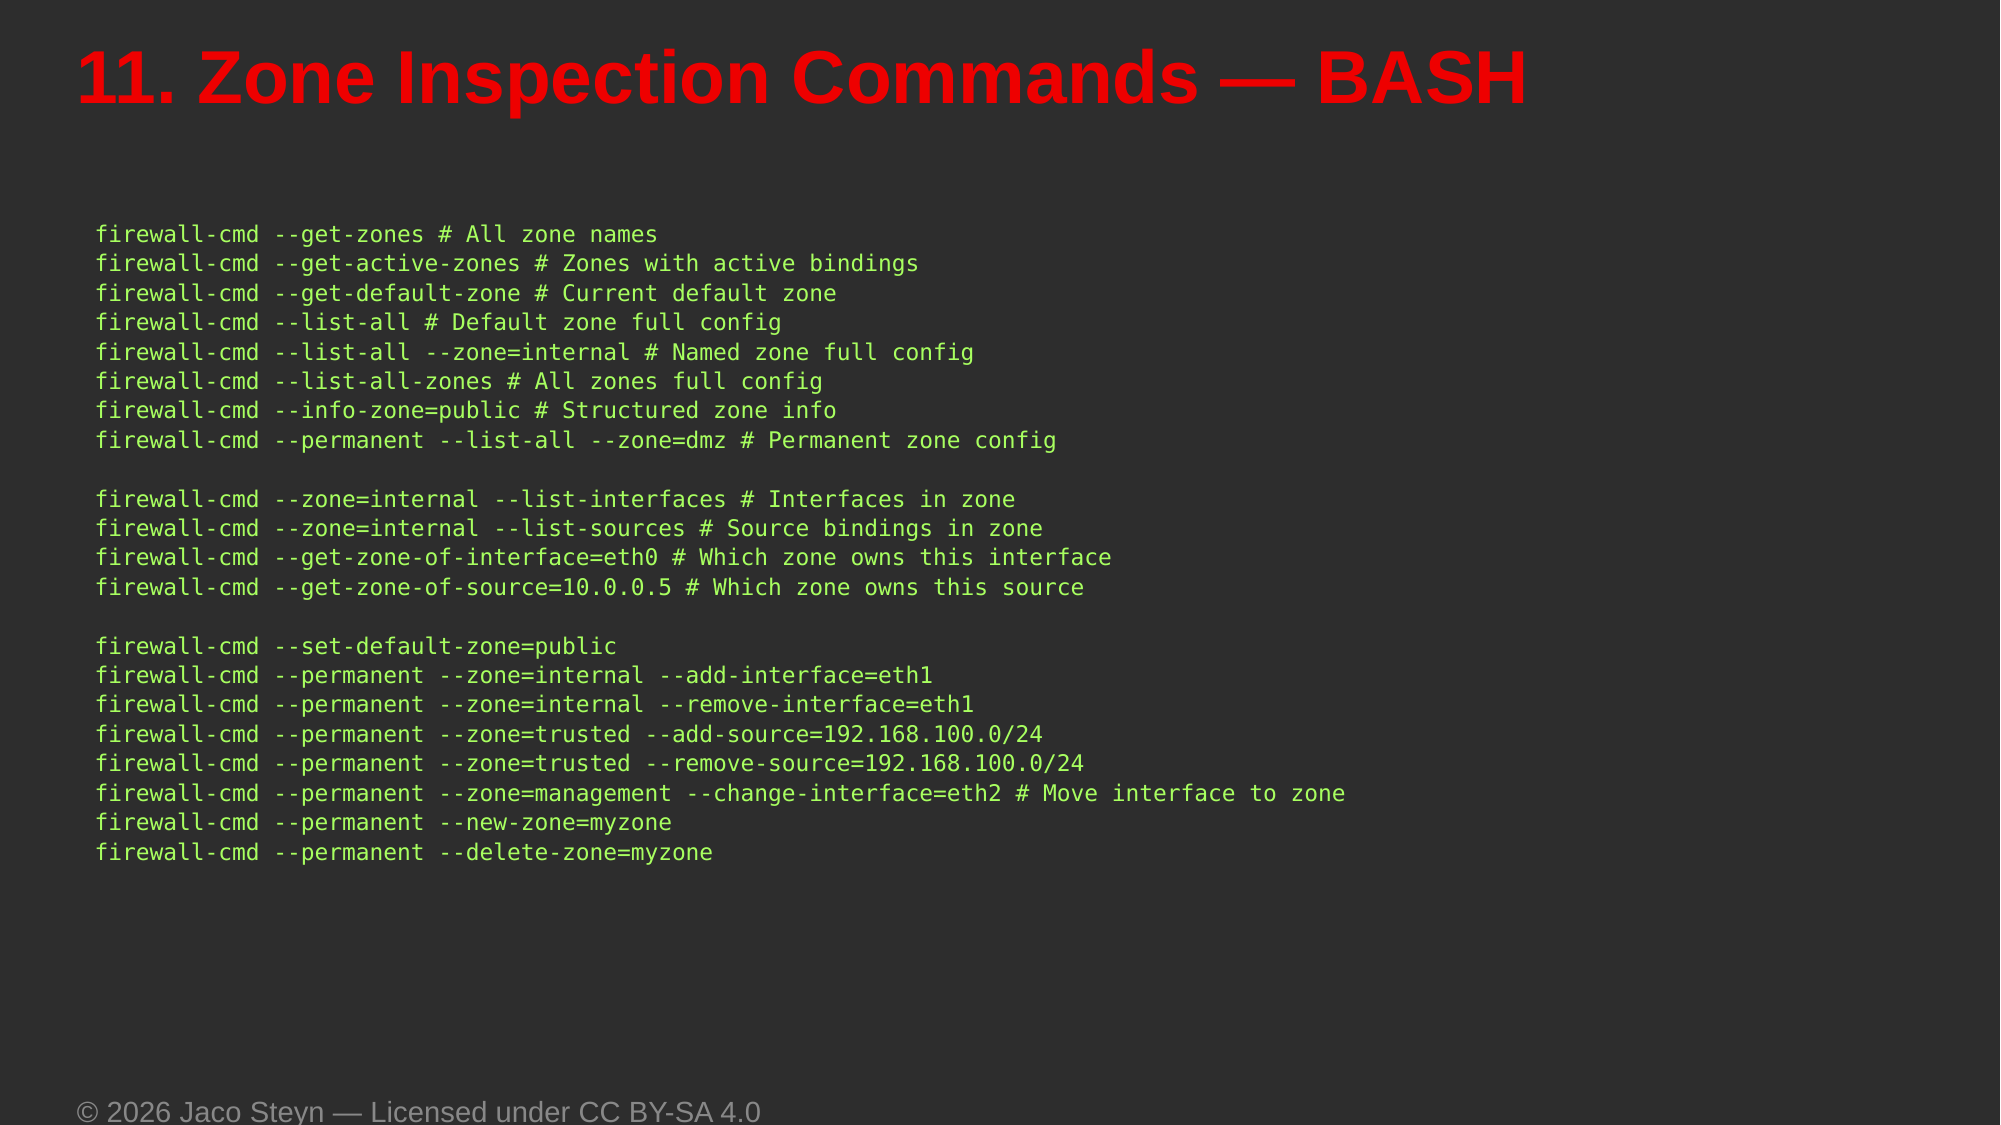

11. Zone Inspection Commands — BASH
firewall-cmd --get-zones # All zone names
firewall-cmd --get-active-zones # Zones with active bindings
firewall-cmd --get-default-zone # Current default zone
firewall-cmd --list-all # Default zone full config
firewall-cmd --list-all --zone=internal # Named zone full config
firewall-cmd --list-all-zones # All zones full config
firewall-cmd --info-zone=public # Structured zone info
firewall-cmd --permanent --list-all --zone=dmz # Permanent zone config
firewall-cmd --zone=internal --list-interfaces # Interfaces in zone
firewall-cmd --zone=internal --list-sources # Source bindings in zone
firewall-cmd --get-zone-of-interface=eth0 # Which zone owns this interface
firewall-cmd --get-zone-of-source=10.0.0.5 # Which zone owns this source
firewall-cmd --set-default-zone=public
firewall-cmd --permanent --zone=internal --add-interface=eth1
firewall-cmd --permanent --zone=internal --remove-interface=eth1
firewall-cmd --permanent --zone=trusted --add-source=192.168.100.0/24
firewall-cmd --permanent --zone=trusted --remove-source=192.168.100.0/24
firewall-cmd --permanent --zone=management --change-interface=eth2 # Move interface to zone
firewall-cmd --permanent --new-zone=myzone
firewall-cmd --permanent --delete-zone=myzone
© 2026 Jaco Steyn — Licensed under CC BY-SA 4.0